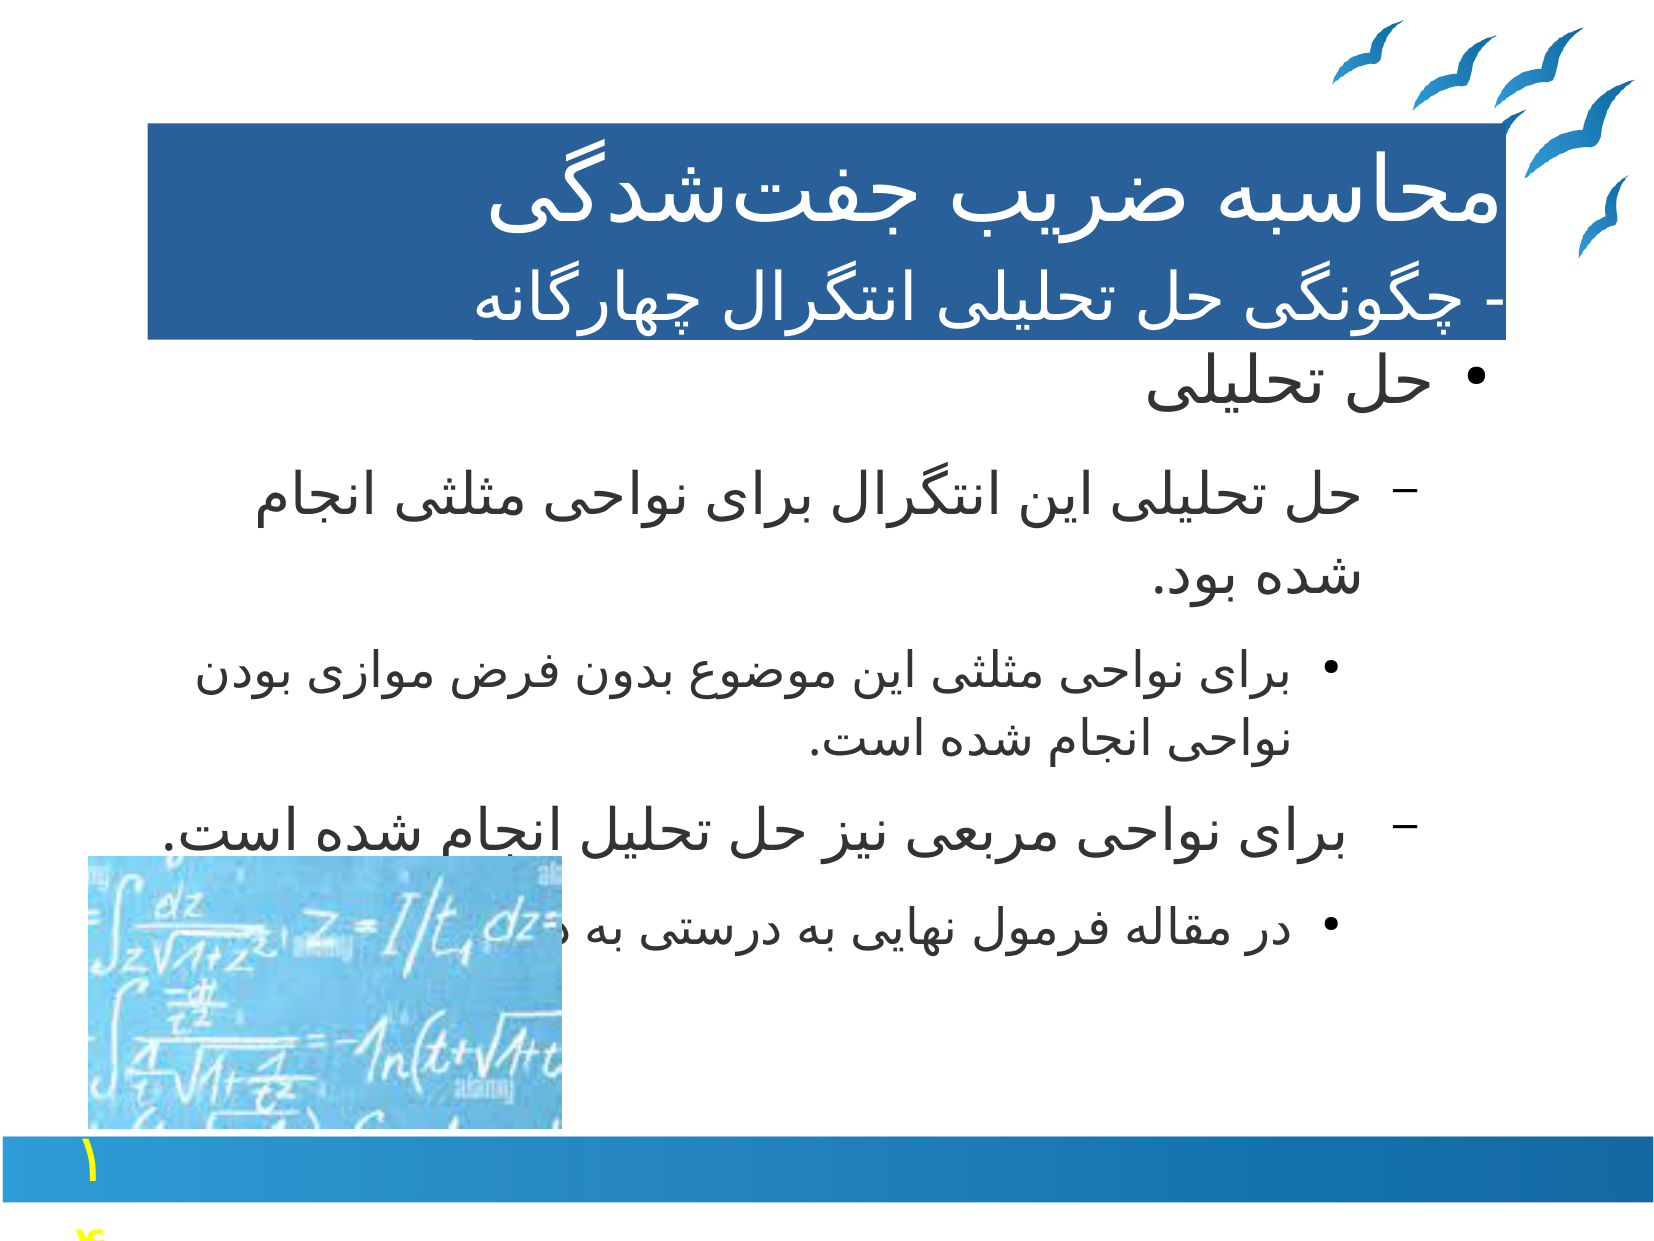

# محاسبه ضریب جفت‌شدگی - چگونگی حل تحلیلی انتگرال چهارگانه
حل تحلیلی
حل تحلیلی این انتگرال برای نواحی مثلثی انجام شده بود.
برای نواحی مثلثی این موضوع بدون فرض موازی بودن نواحی انجام شده است.
 برای نواحی مربعی نیز حل تحلیل انجام شده است.
در مقاله فرمول نهایی به درستی به دست نیامده است.
۱۴